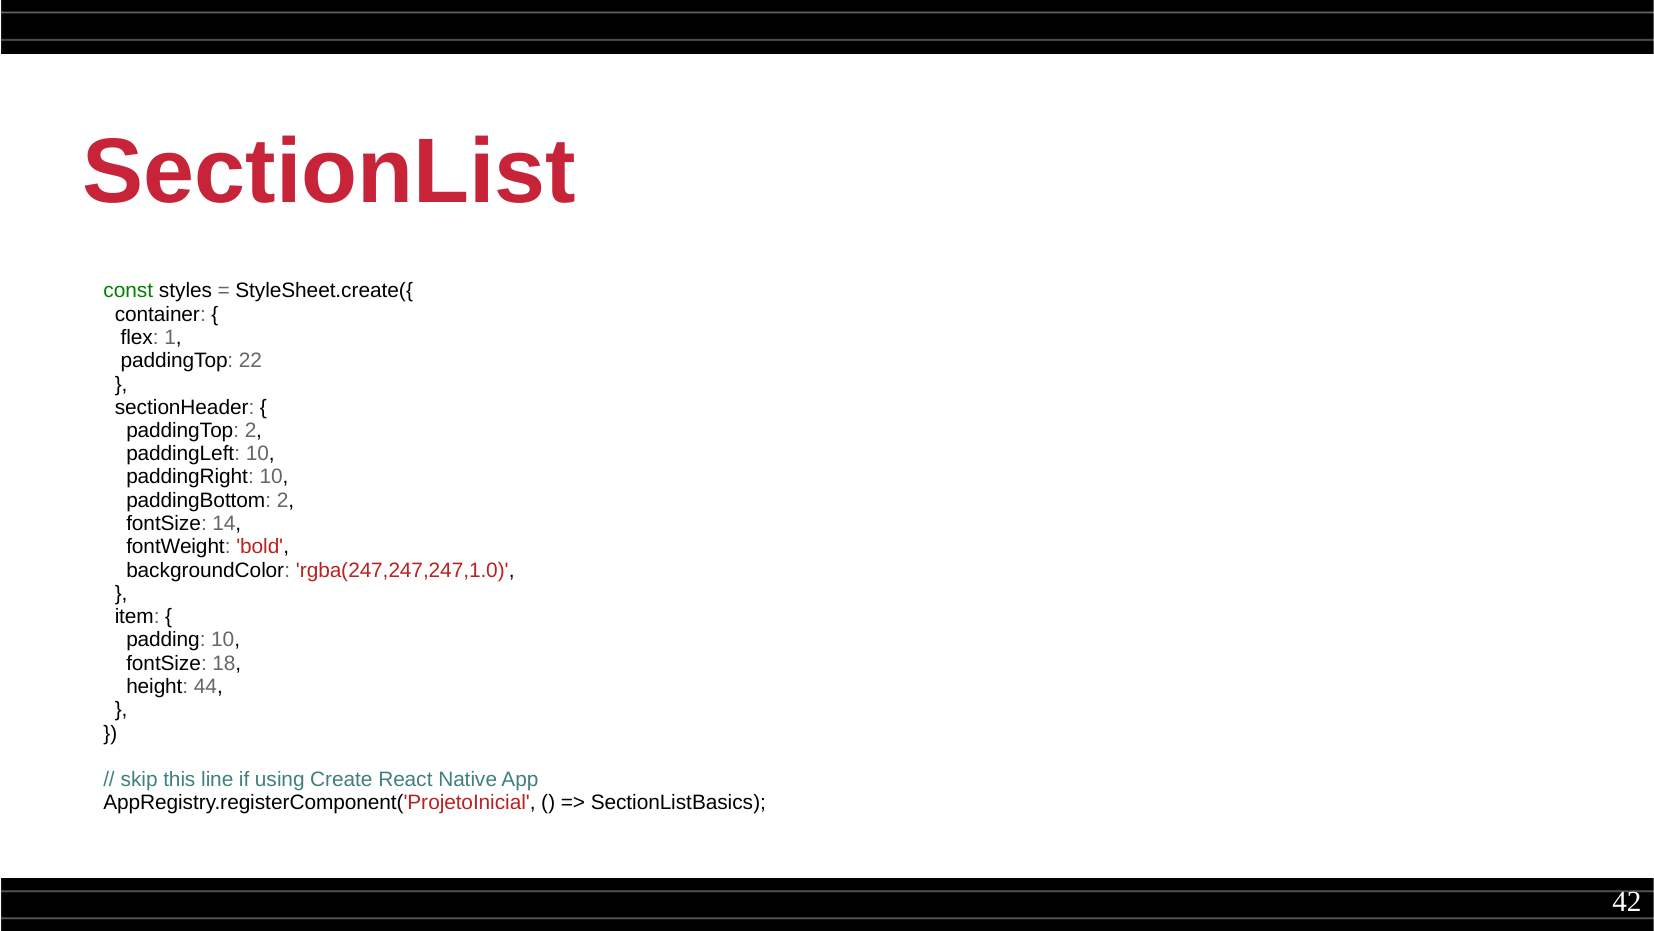

# SectionList
const styles = StyleSheet.create({
 container: {
 flex: 1,
 paddingTop: 22
 },
 sectionHeader: {
 paddingTop: 2,
 paddingLeft: 10,
 paddingRight: 10,
 paddingBottom: 2,
 fontSize: 14,
 fontWeight: 'bold',
 backgroundColor: 'rgba(247,247,247,1.0)',
 },
 item: {
 padding: 10,
 fontSize: 18,
 height: 44,
 },
})
// skip this line if using Create React Native App
AppRegistry.registerComponent('ProjetoInicial', () => SectionListBasics);